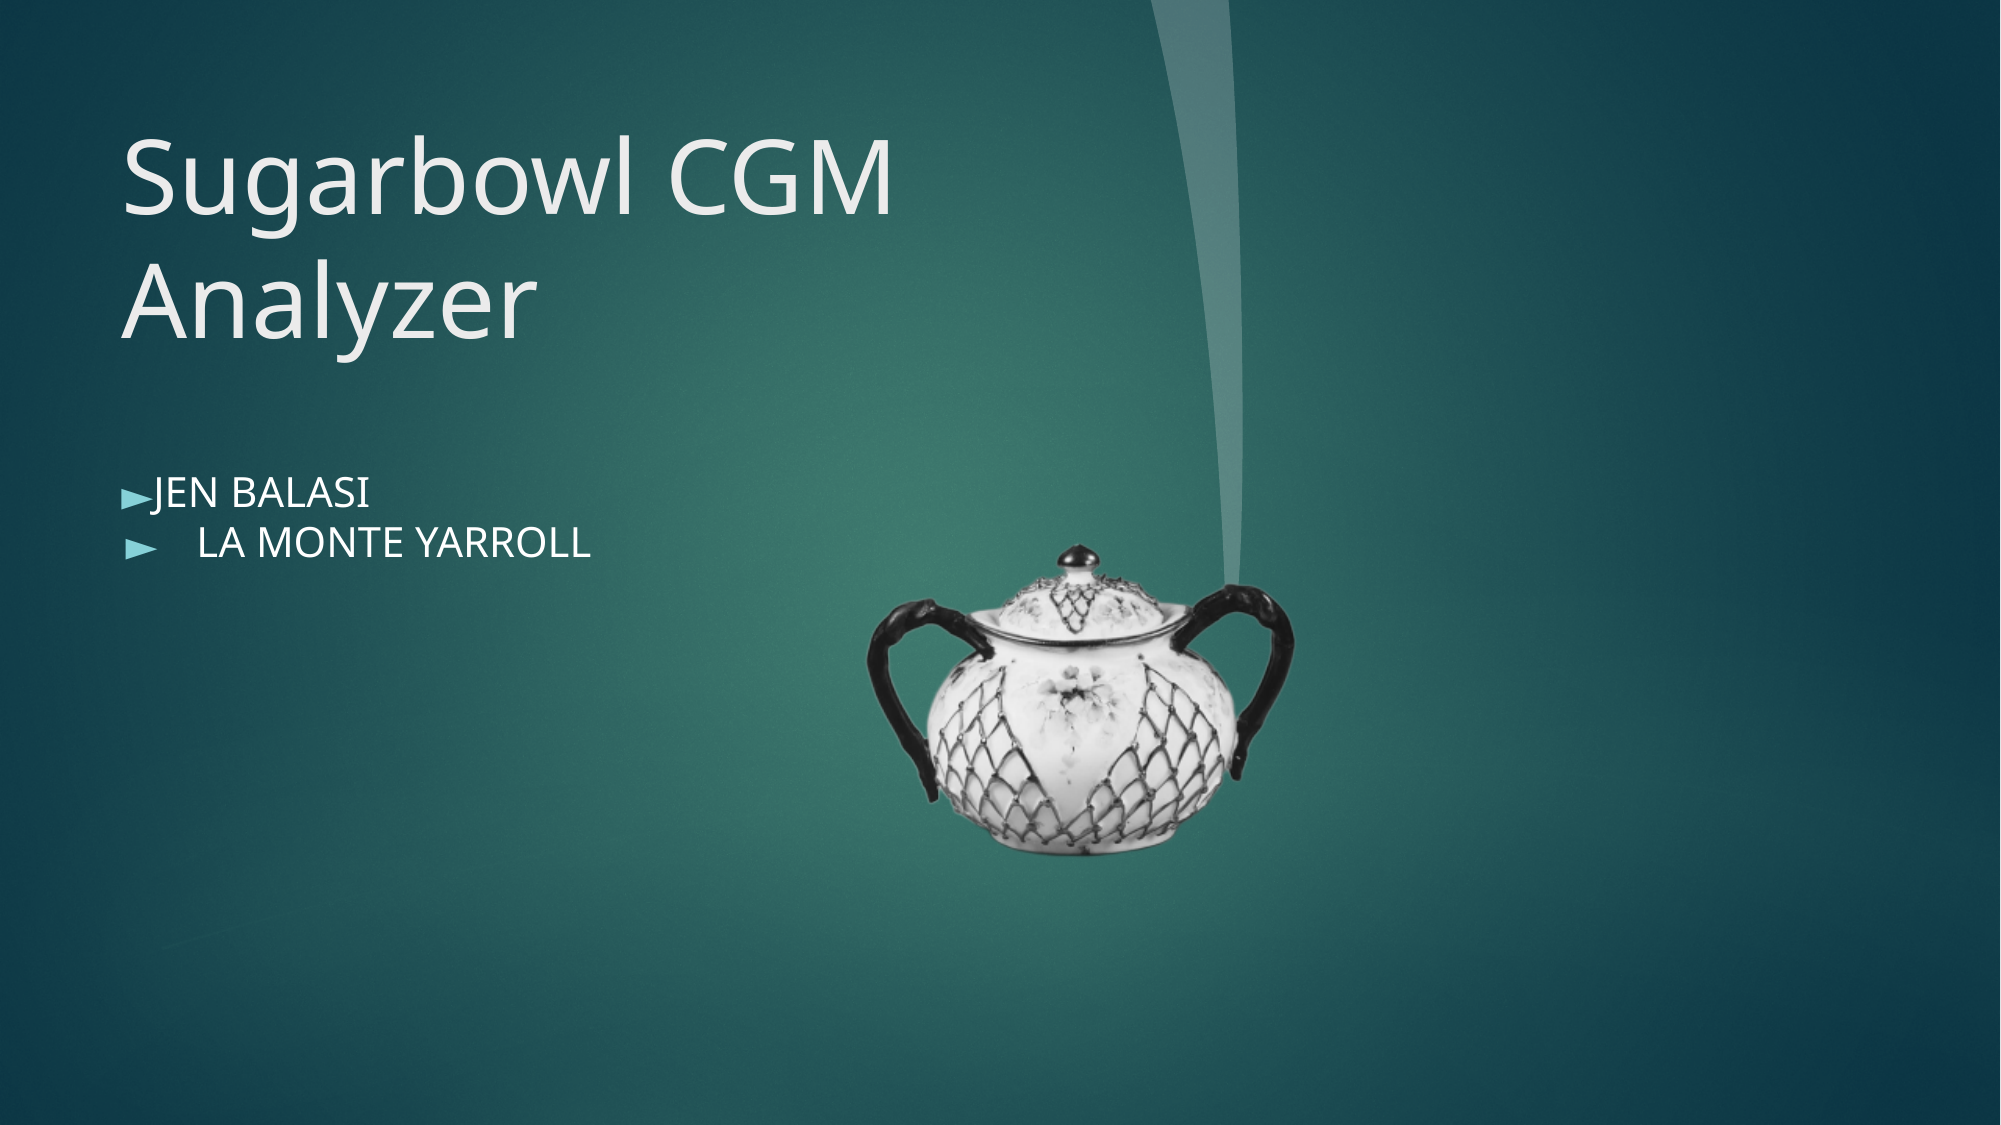

# Sugarbowl CGM Analyzer
JEN BALASI
LA MONTE YARROLL